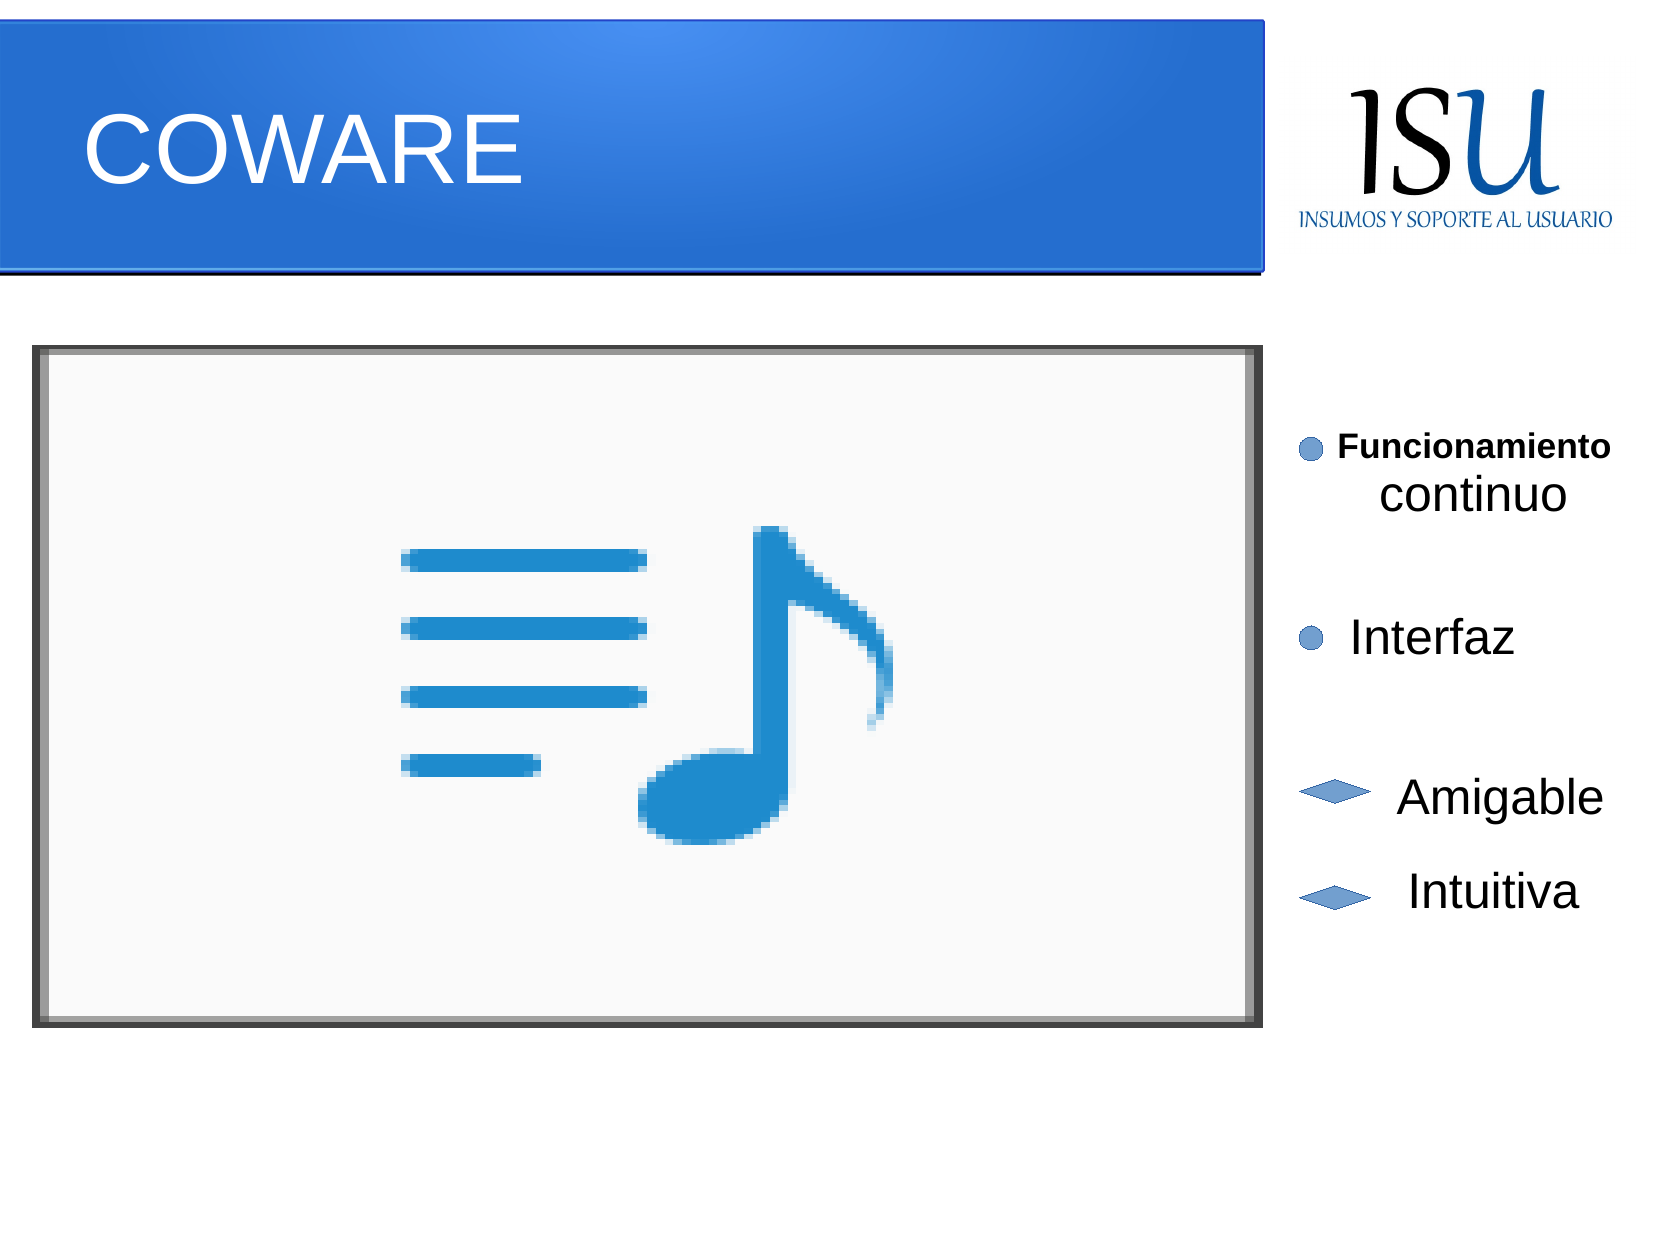

# COWARE
Funcionamiento
 continuo
Interfaz
Amigable
Intuitiva